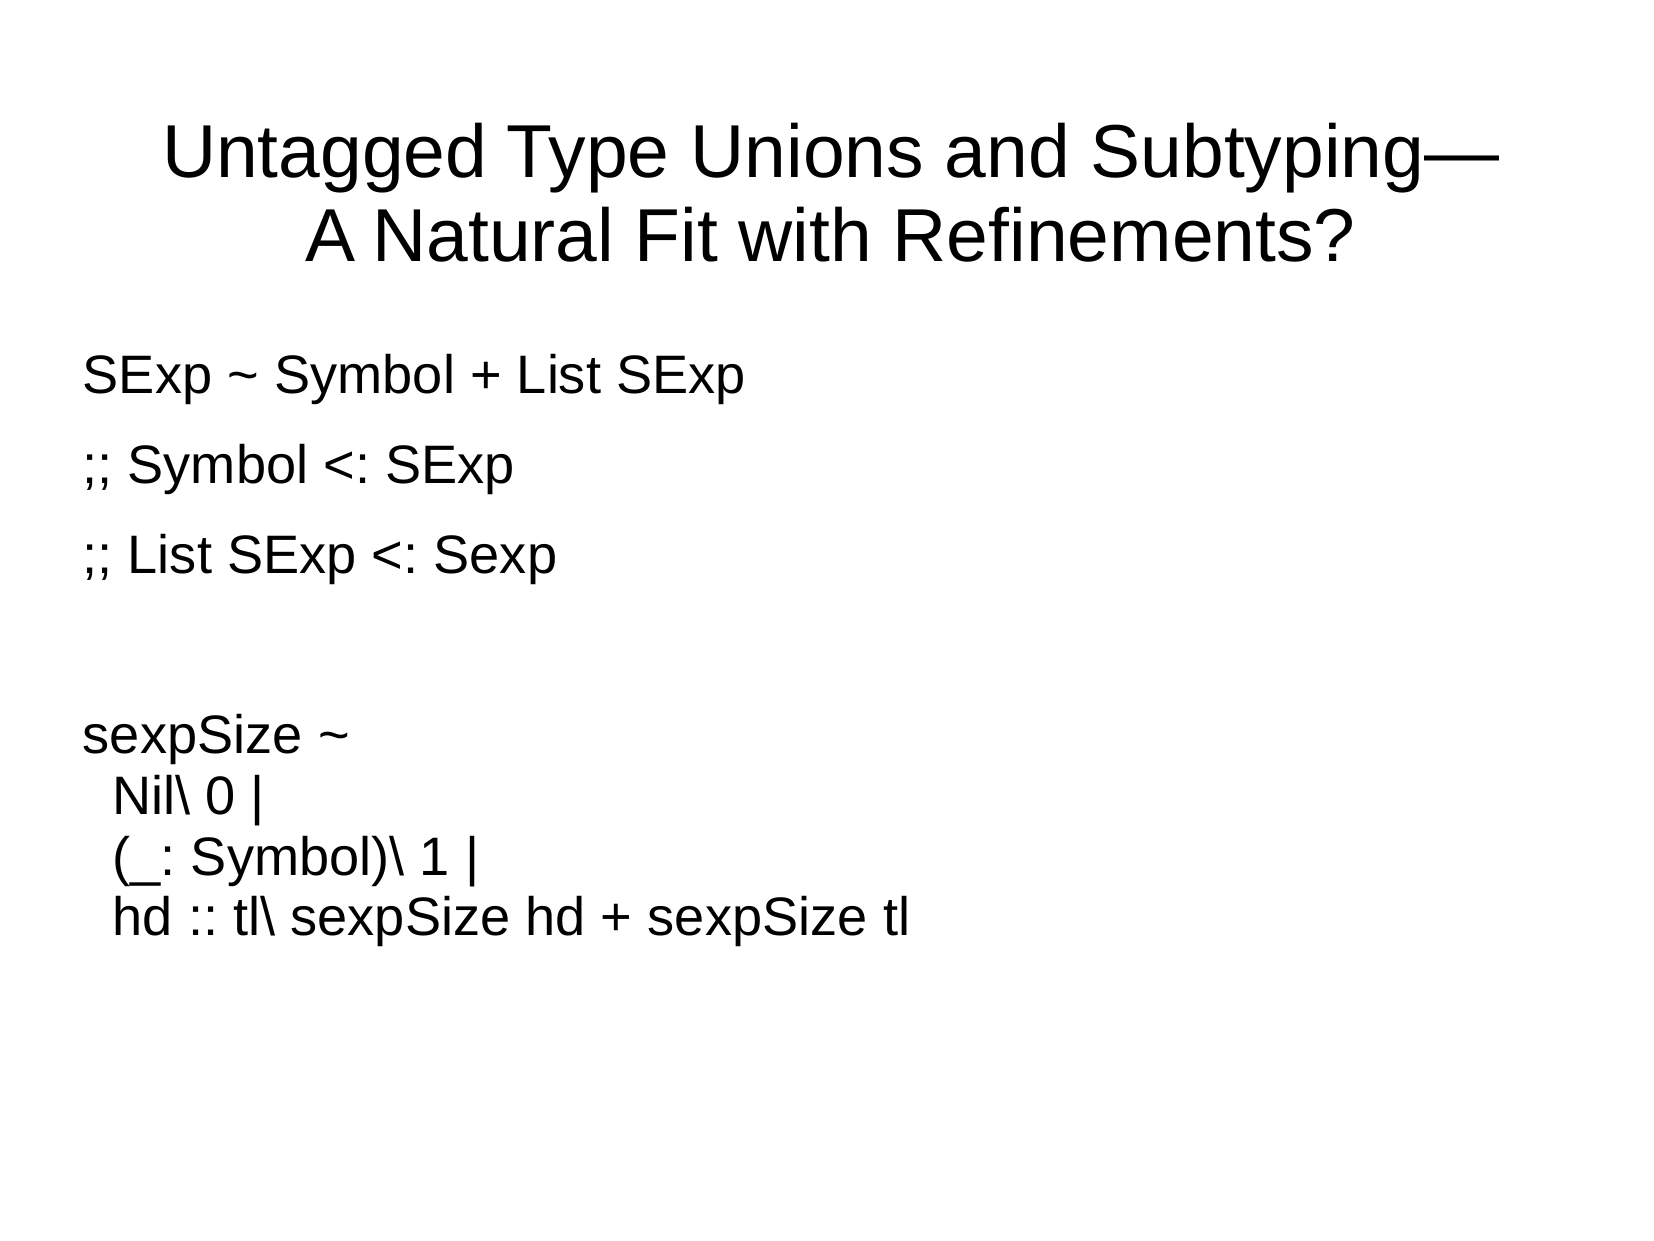

# Untagged Type Unions and Subtyping— A Natural Fit with Refinements?
SExp ~ Symbol + List SExp
;; Symbol <: SExp
;; List SExp <: Sexp
sexpSize ~
 Nil\ 0 |
 (_: Symbol)\ 1 |
 hd :: tl\ sexpSize hd + sexpSize tl